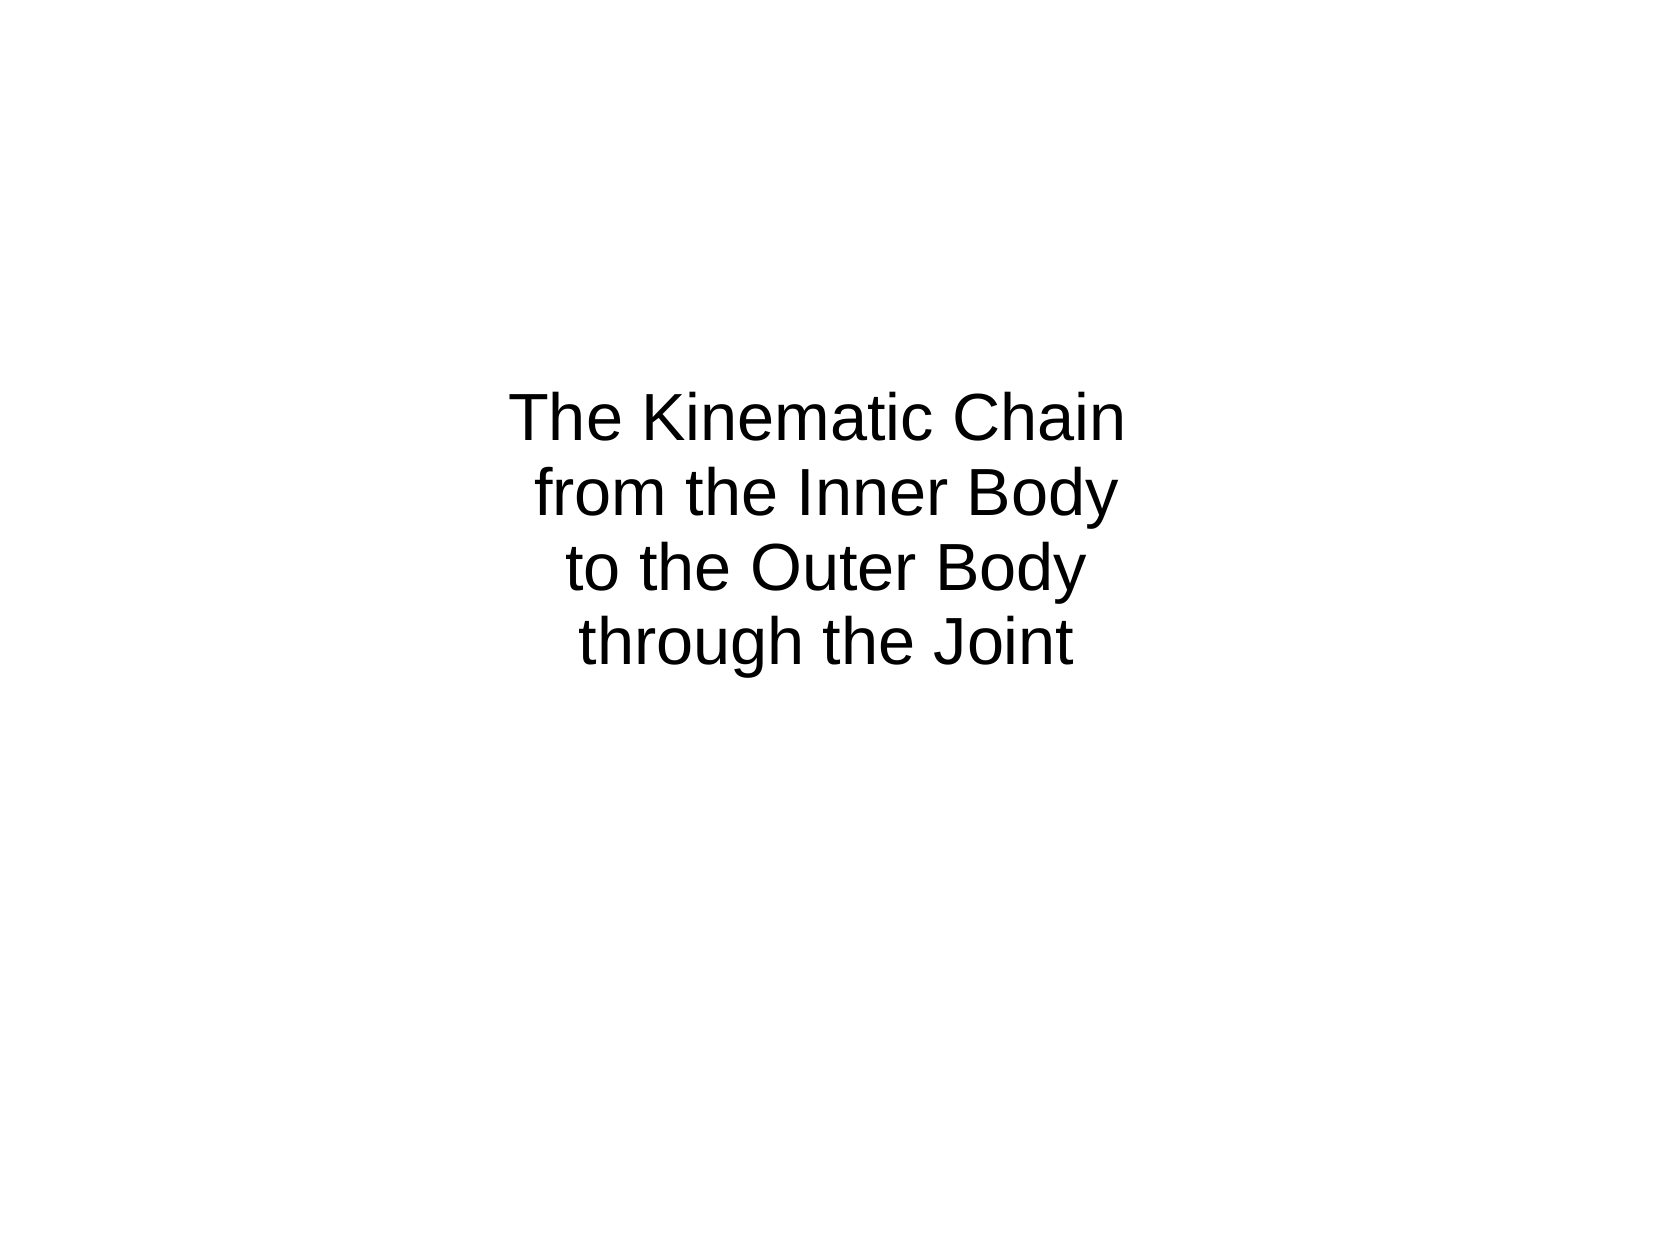

# The Kinematic Chain
from the Inner Body
 to the Outer Body
through the Joint